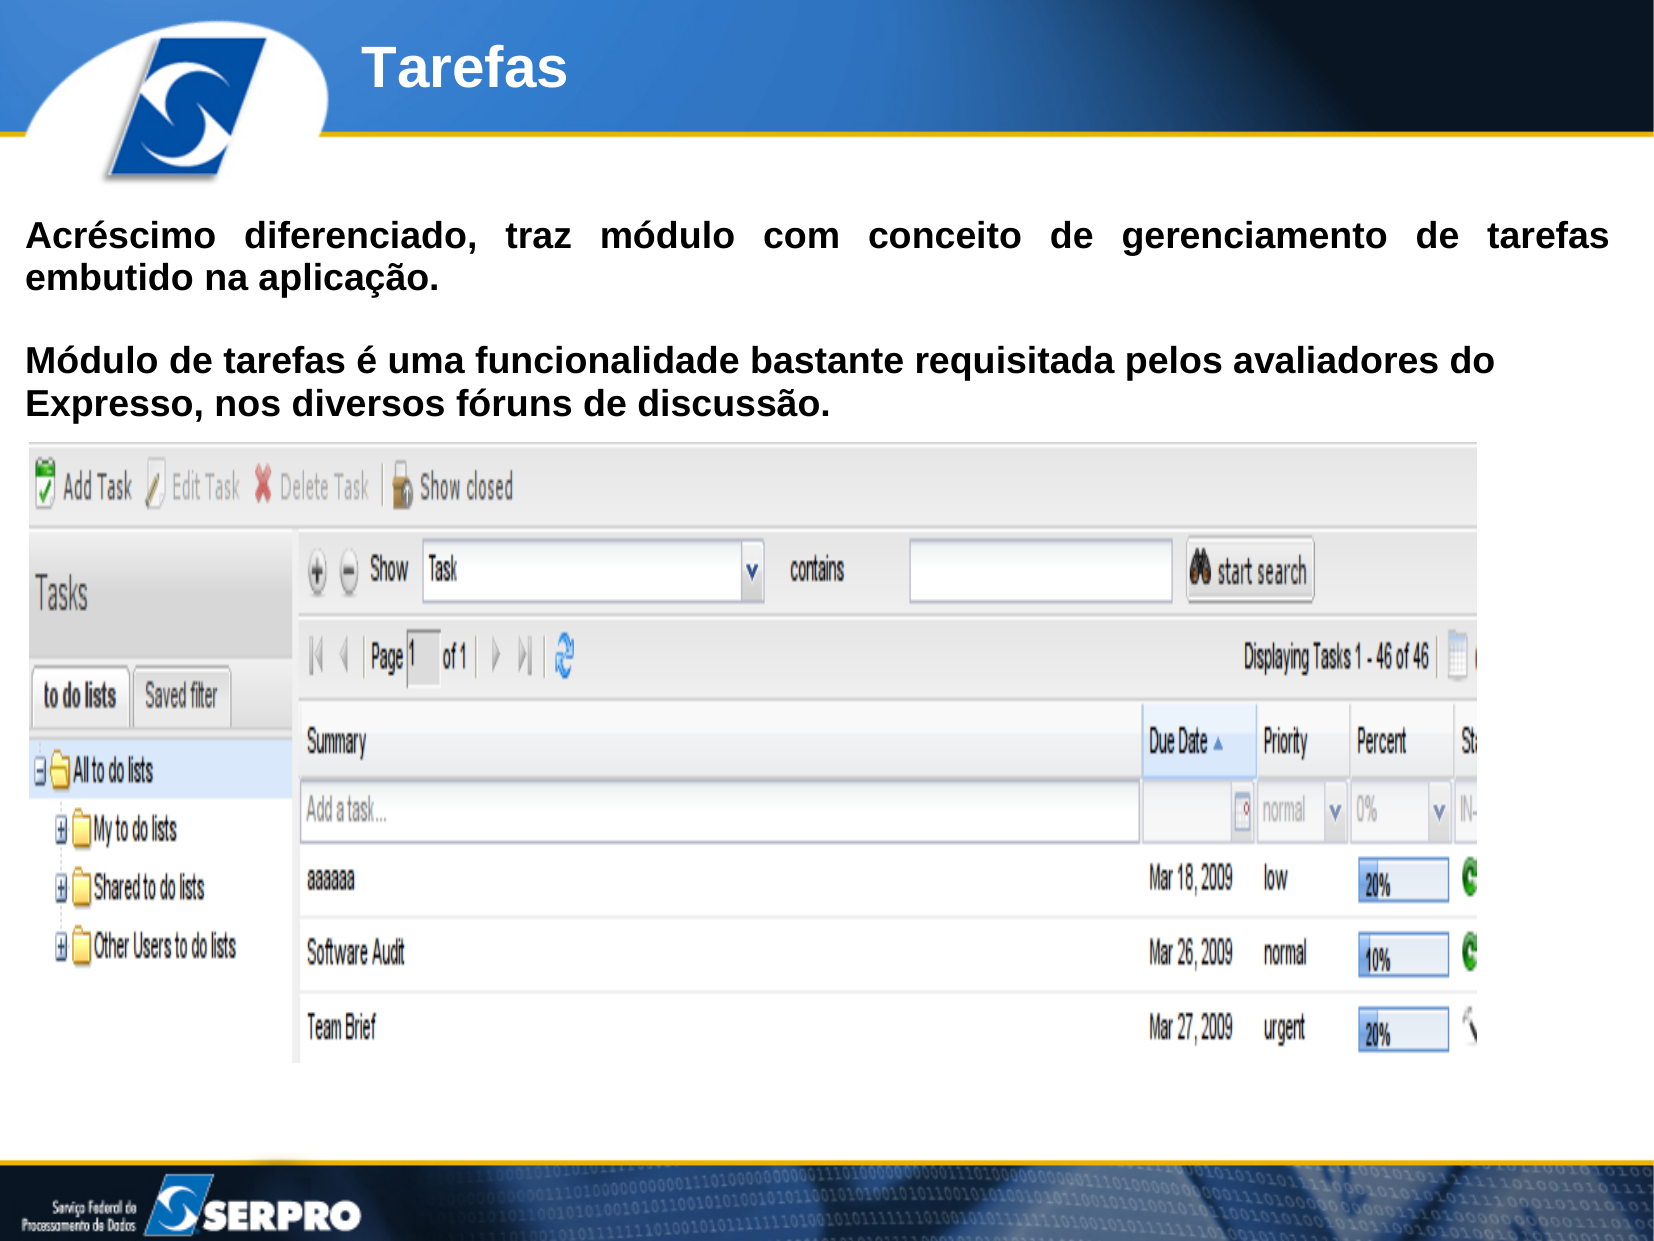

# Tarefas
Acréscimo diferenciado, traz módulo com conceito de gerenciamento de tarefas embutido na aplicação.
Módulo de tarefas é uma funcionalidade bastante requisitada pelos avaliadores do Expresso, nos diversos fóruns de discussão.